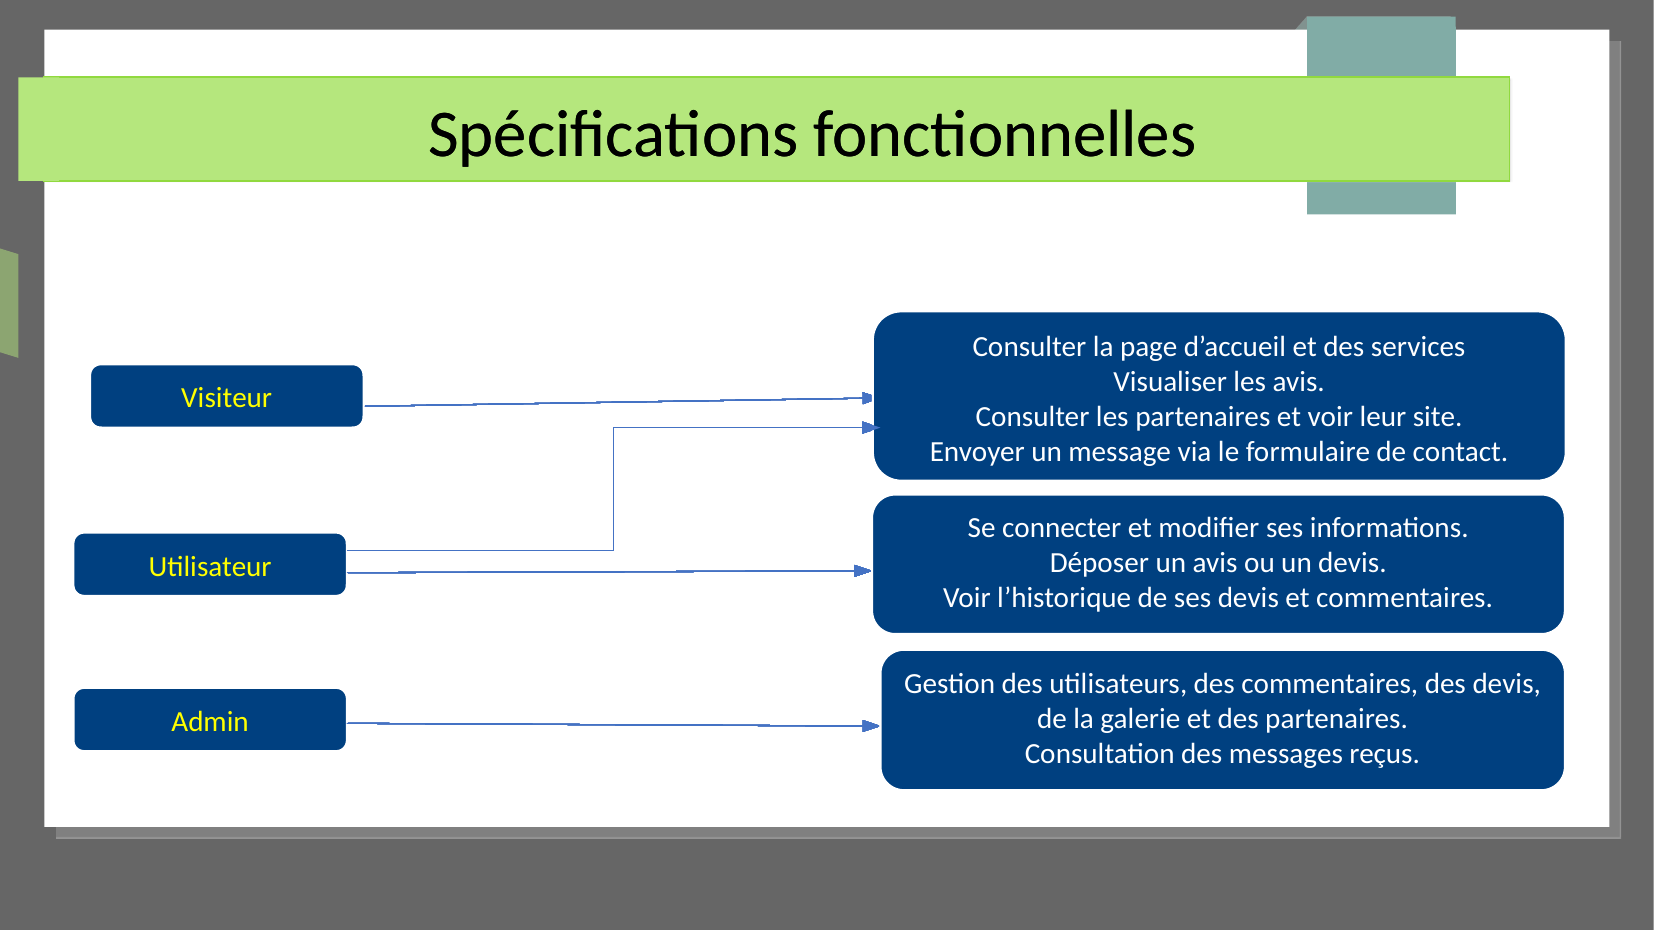

Spécifications fonctionnelles​
Spécifications fonctionnelles​
Consulter la page d’accueil et des services
Visualiser les avis.
Consulter les partenaires et voir leur site.
Envoyer un message via le formulaire de contact.
Consulter la page d’accueil et des services
Visualiser les avis.
Consulter les partenaires et voir leur site.
Envoyer un message via le formulaire de contact.
Consulter la page d’accueil et des services
Visualiser les avis.
Consulter les partenaires et voir leur site.
Envoyer un message via le formulaire de contact.
Consulter la page d’accueil et des services
Visualiser les avis.
Consulter les partenaires et voir leur site.
Envoyer un message via le formulaire de contact.
Consulter la page d’accueil et des services
Visualiser les avis.
Consulter les partenaires et voir leur site.
Envoyer un message via le formulaire de contact.
Consulter la page d’accueil et des services
Visualiser les avis.
Consulter les partenaires et voir leur site.
Envoyer un message via le formulaire de contact.
Consulter la page d’accueil et des services
Visualiser les avis.
Consulter les partenaires et voir leur site.
Envoyer un message via le formulaire de contact.
Consulter la page d’accueil et des services
Visualiser les avis.
Consulter les partenaires et voir leur site.
Envoyer un message via le formulaire de contact.
Consulter la page d’accueil et des services
Visualiser les avis.
Consulter les partenaires et voir leur site.
Envoyer un message via le formulaire de contact.
Consulter la page d’accueil et des services
Visualiser les avis.
Consulter les partenaires et voir leur site.
Envoyer un message via le formulaire de contact.
Consulter la page d’accueil et des services
Visualiser les avis.
Consulter les partenaires et voir leur site.
Envoyer un message via le formulaire de contact.
Consulter la page d’accueil et des services
Visualiser les avis.
Consulter les partenaires et voir leur site.
Envoyer un message via le formulaire de contact.
Consulter la page d’accueil et des services
Visualiser les avis.
Consulter les partenaires et voir leur site.
Envoyer un message via le formulaire de contact.
Consulter la page d’accueil et des services
Visualiser les avis.
Consulter les partenaires et voir leur site.
Envoyer un message via le formulaire de contact.
Consulter la page d’accueil et des services
Visualiser les avis.
Consulter les partenaires et voir leur site.
Envoyer un message via le formulaire de contact.
Consulter la page d’accueil et des services
Visualiser les avis.
Consulter les partenaires et voir leur site.
Envoyer un message via le formulaire de contact.
Visiteur
Visiteur
Visiteur
Visiteur
Visiteur
Visiteur
Visiteur
Visiteur
Visiteur
Visiteur
Visiteur
Visiteur
Visiteur
Visiteur
Visiteur
Visiteur
Se connecter et modifier ses informations.
Déposer un avis ou un devis.
Voir l’historique de ses devis et commentaires.
Se connecter et modifier ses informations.
Déposer un avis ou un devis.
Voir l’historique de ses devis et commentaires.
Se connecter et modifier ses informations.
Déposer un avis ou un devis.
Voir l’historique de ses devis et commentaires.
Se connecter et modifier ses informations.
Déposer un avis ou un devis.
Voir l’historique de ses devis et commentaires.
Se connecter et modifier ses informations.
Déposer un avis ou un devis.
Voir l’historique de ses devis et commentaires.
Se connecter et modifier ses informations.
Déposer un avis ou un devis.
Voir l’historique de ses devis et commentaires.
Se connecter et modifier ses informations.
Déposer un avis ou un devis.
Voir l’historique de ses devis et commentaires.
Se connecter et modifier ses informations.
Déposer un avis ou un devis.
Voir l’historique de ses devis et commentaires.
Se connecter et modifier ses informations.
Déposer un avis ou un devis.
Voir l’historique de ses devis et commentaires.
Se connecter et modifier ses informations.
Déposer un avis ou un devis.
Voir l’historique de ses devis et commentaires.
Se connecter et modifier ses informations.
Déposer un avis ou un devis.
Voir l’historique de ses devis et commentaires.
Se connecter et modifier ses informations.
Déposer un avis ou un devis.
Voir l’historique de ses devis et commentaires.
Se connecter et modifier ses informations.
Déposer un avis ou un devis.
Voir l’historique de ses devis et commentaires.
Se connecter et modifier ses informations.
Déposer un avis ou un devis.
Voir l’historique de ses devis et commentaires.
Se connecter et modifier ses informations.
Déposer un avis ou un devis.
Voir l’historique de ses devis et commentaires.
Se connecter et modifier ses informations.
Déposer un avis ou un devis.
Voir l’historique de ses devis et commentaires.
Utilisateur
Utilisateur
Utilisateur
Utilisateur
Utilisateur
Utilisateur
Utilisateur
Utilisateur
Utilisateur
Utilisateur
Utilisateur
Utilisateur
Utilisateur
Utilisateur
Utilisateur
Utilisateur
Gestion des utilisateurs, des commentaires, des devis, de la galerie et des partenaires.
Consultation des messages reçus.
Gestion des utilisateurs, des commentaires, des devis, de la galerie et des partenaires.
Consultation des messages reçus.
Gestion des utilisateurs, des commentaires, des devis, de la galerie et des partenaires.
Consultation des messages reçus.
Gestion des utilisateurs, des commentaires, des devis, de la galerie et des partenaires.
Consultation des messages reçus.
Gestion des utilisateurs, des commentaires, des devis, de la galerie et des partenaires.
Consultation des messages reçus.
Gestion des utilisateurs, des commentaires, des devis, de la galerie et des partenaires.
Consultation des messages reçus.
Gestion des utilisateurs, des commentaires, des devis, de la galerie et des partenaires.
Consultation des messages reçus.
Gestion des utilisateurs, des commentaires, des devis, de la galerie et des partenaires.
Consultation des messages reçus.
Gestion des utilisateurs, des commentaires, des devis, de la galerie et des partenaires.
Consultation des messages reçus.
Gestion des utilisateurs, des commentaires, des devis, de la galerie et des partenaires.
Consultation des messages reçus.
Gestion des utilisateurs, des commentaires, des devis, de la galerie et des partenaires.
Consultation des messages reçus.
Gestion des utilisateurs, des commentaires, des devis, de la galerie et des partenaires.
Consultation des messages reçus.
Gestion des utilisateurs, des commentaires, des devis, de la galerie et des partenaires.
Consultation des messages reçus.
Gestion des utilisateurs, des commentaires, des devis, de la galerie et des partenaires.
Consultation des messages reçus.
Gestion des utilisateurs, des commentaires, des devis, de la galerie et des partenaires.
Consultation des messages reçus.
Gestion des utilisateurs, des commentaires, des devis, de la galerie et des partenaires.
Consultation des messages reçus.
Admin
Admin
Admin
Admin
Admin
Admin
Admin
Admin
Admin
Admin
Admin
Admin
Admin
Admin
Admin
Admin